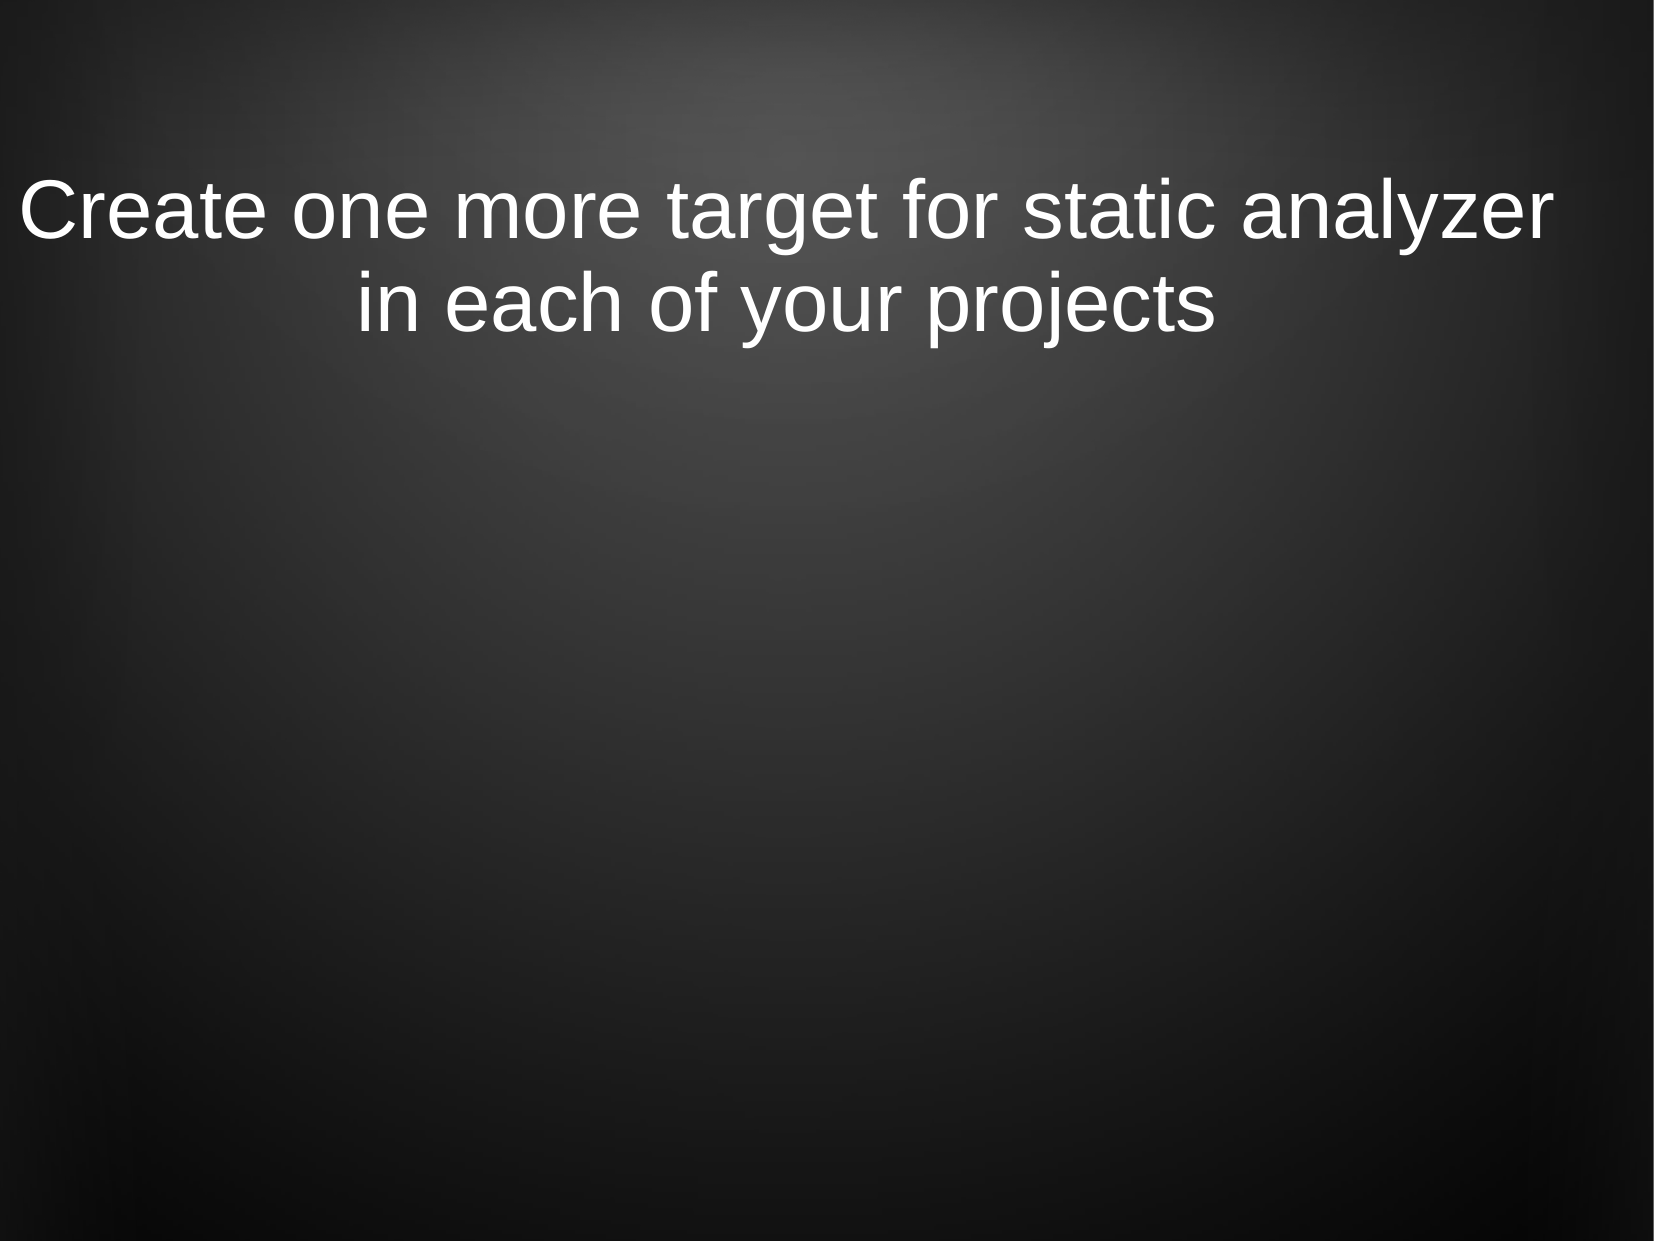

Create one more target for static analyzer in each of your projects